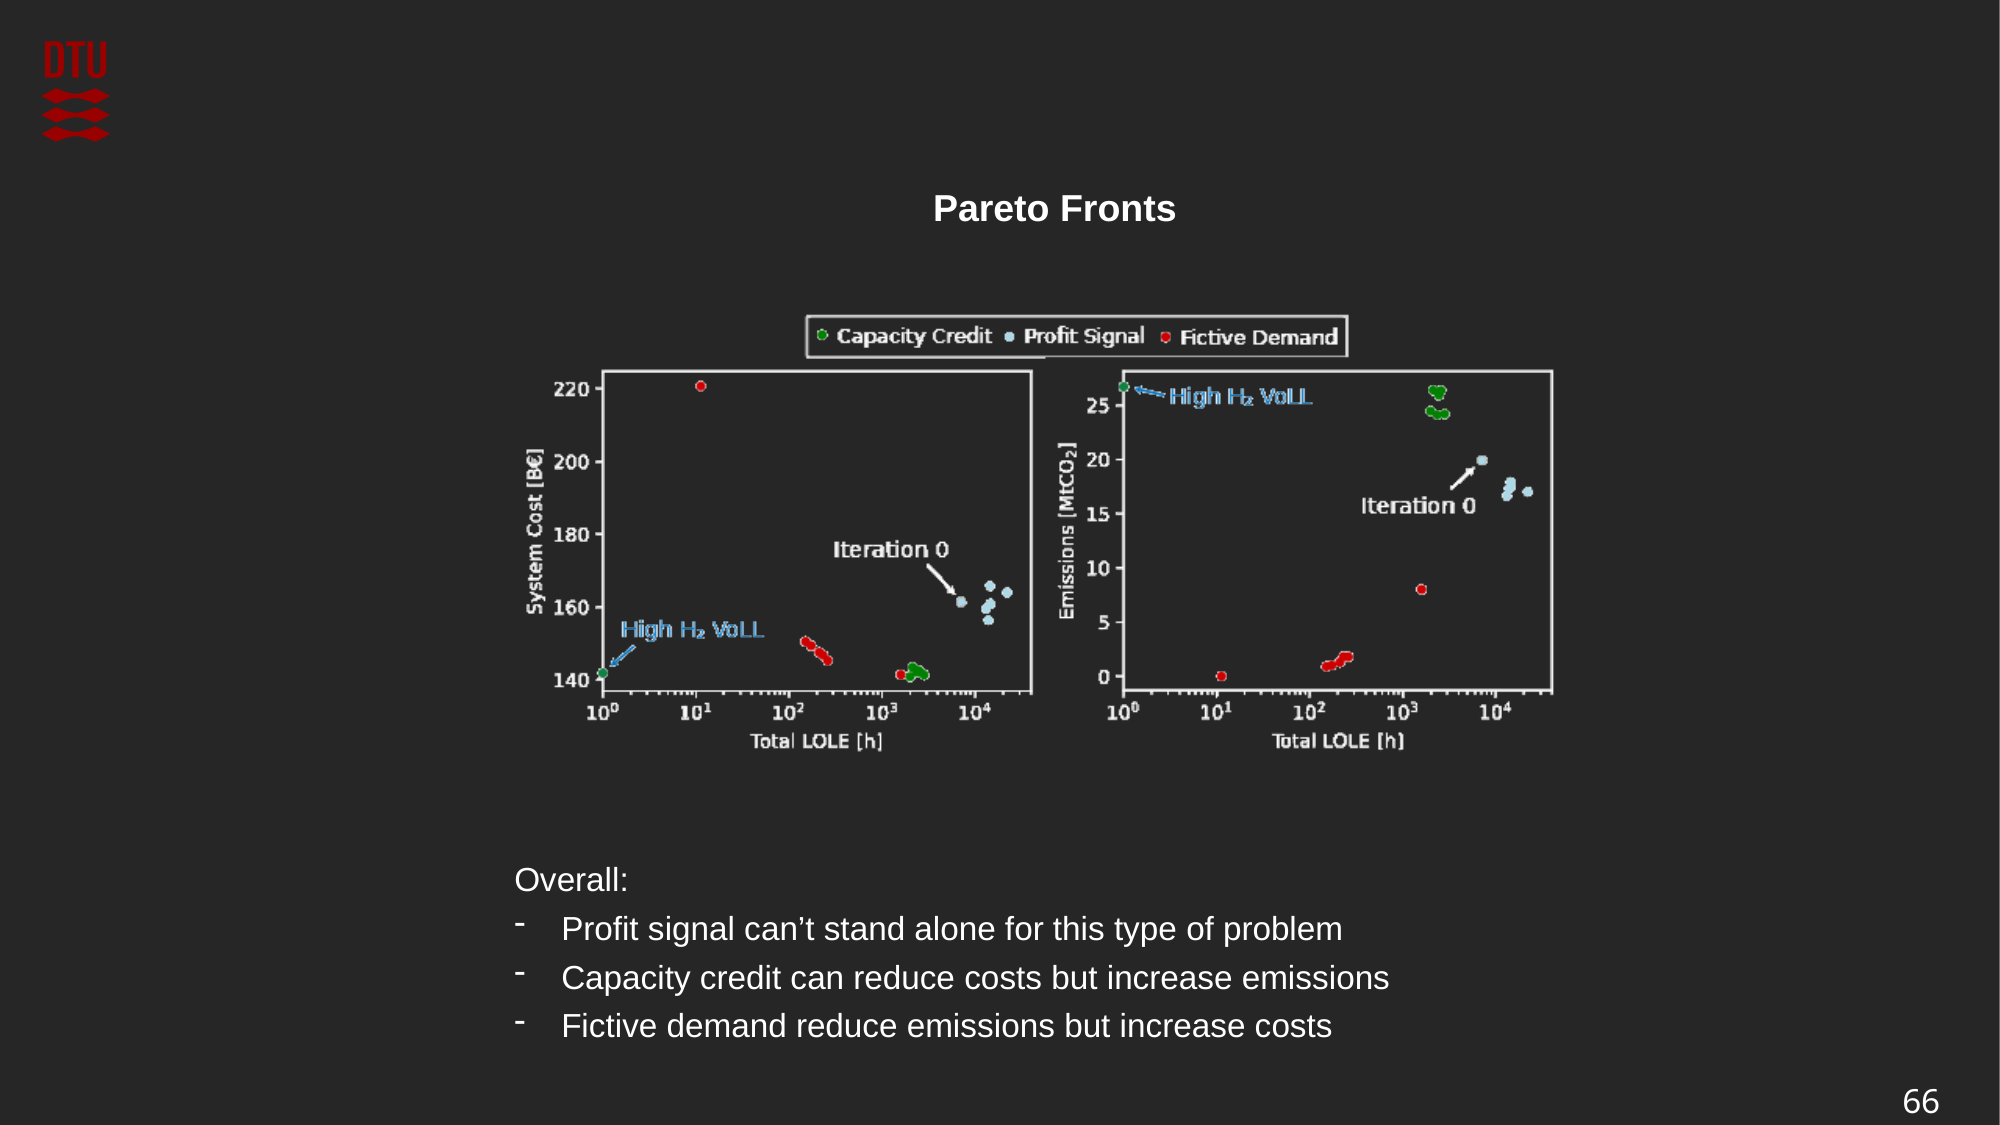

# Pareto Fronts
Overall:
Profit signal can’t stand alone for this type of problem
Capacity credit can reduce costs but increase emissions
Fictive demand reduce emissions but increase costs
66